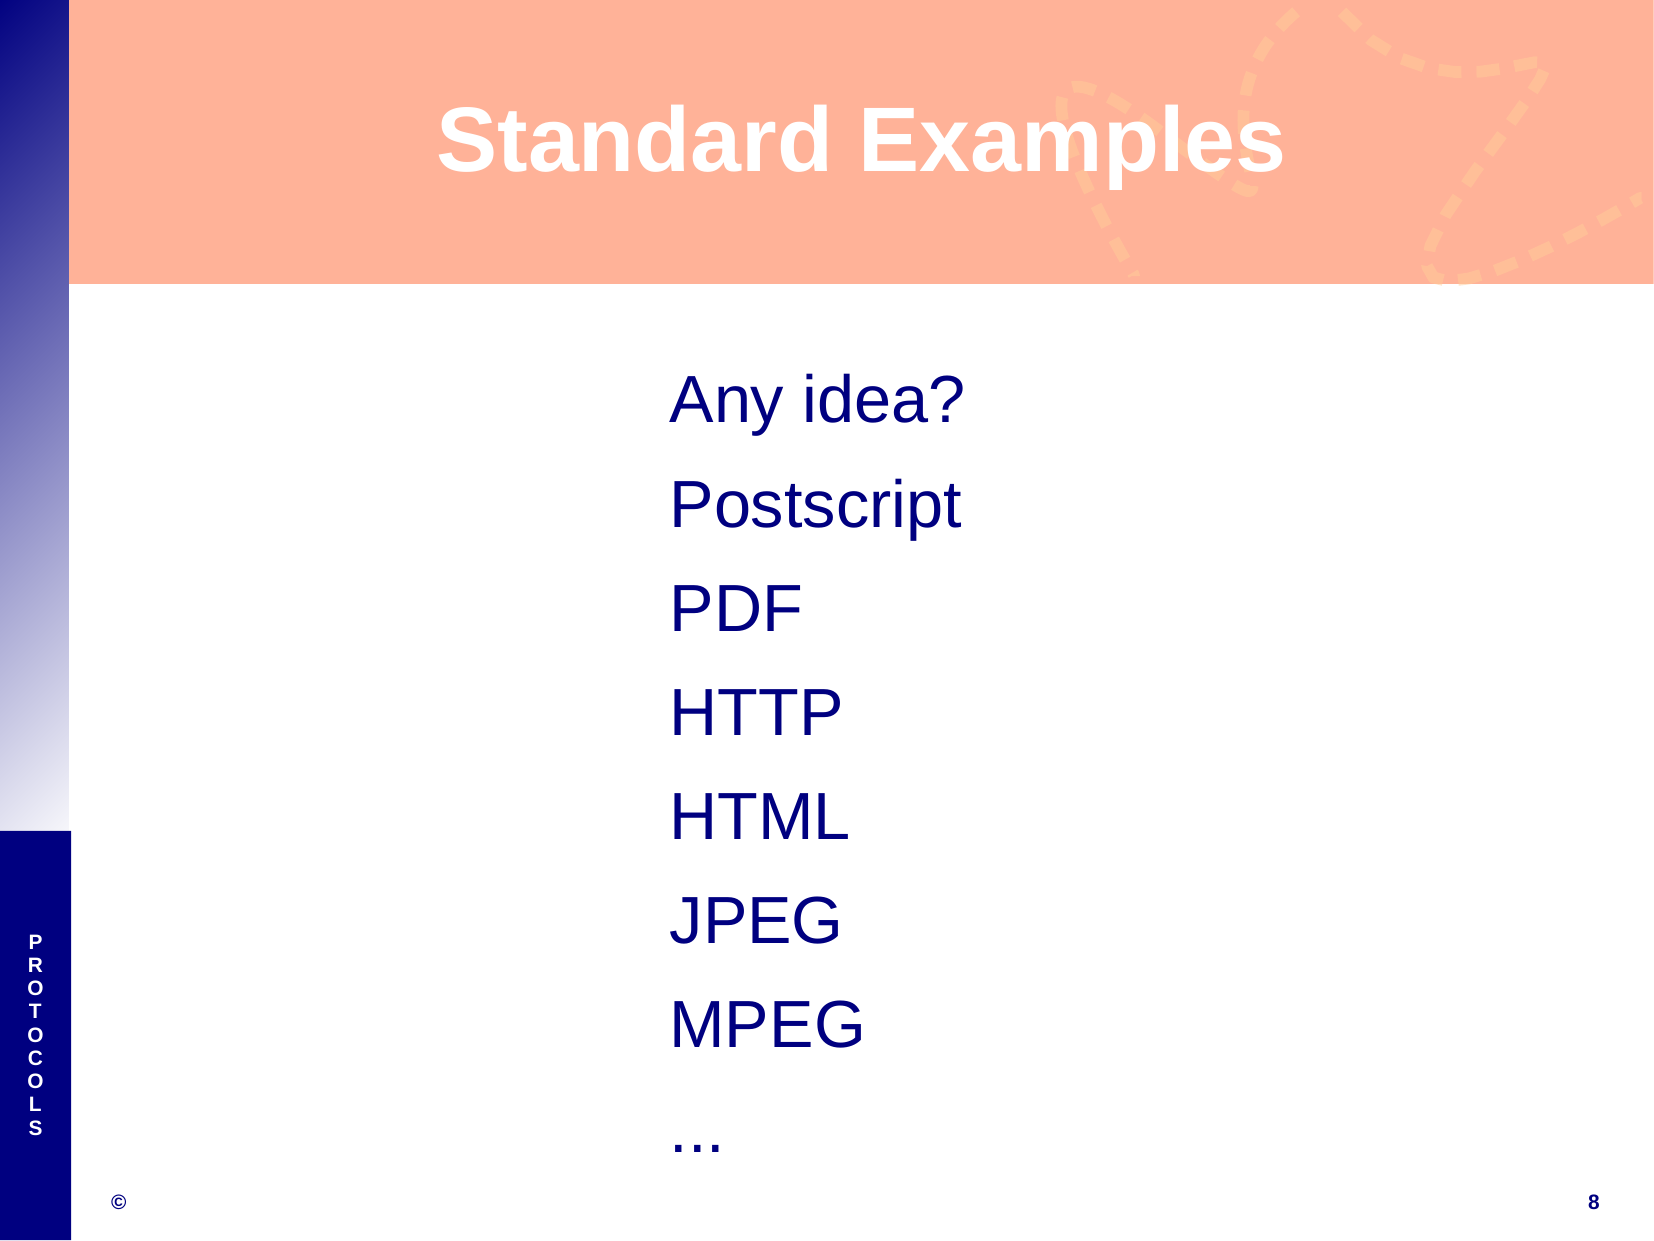

Standard Examples
# Any idea?
Postscript
PDF
HTTP
HTML
JPEG
MPEG
...
P
R
O
T
O
C
O
L
S